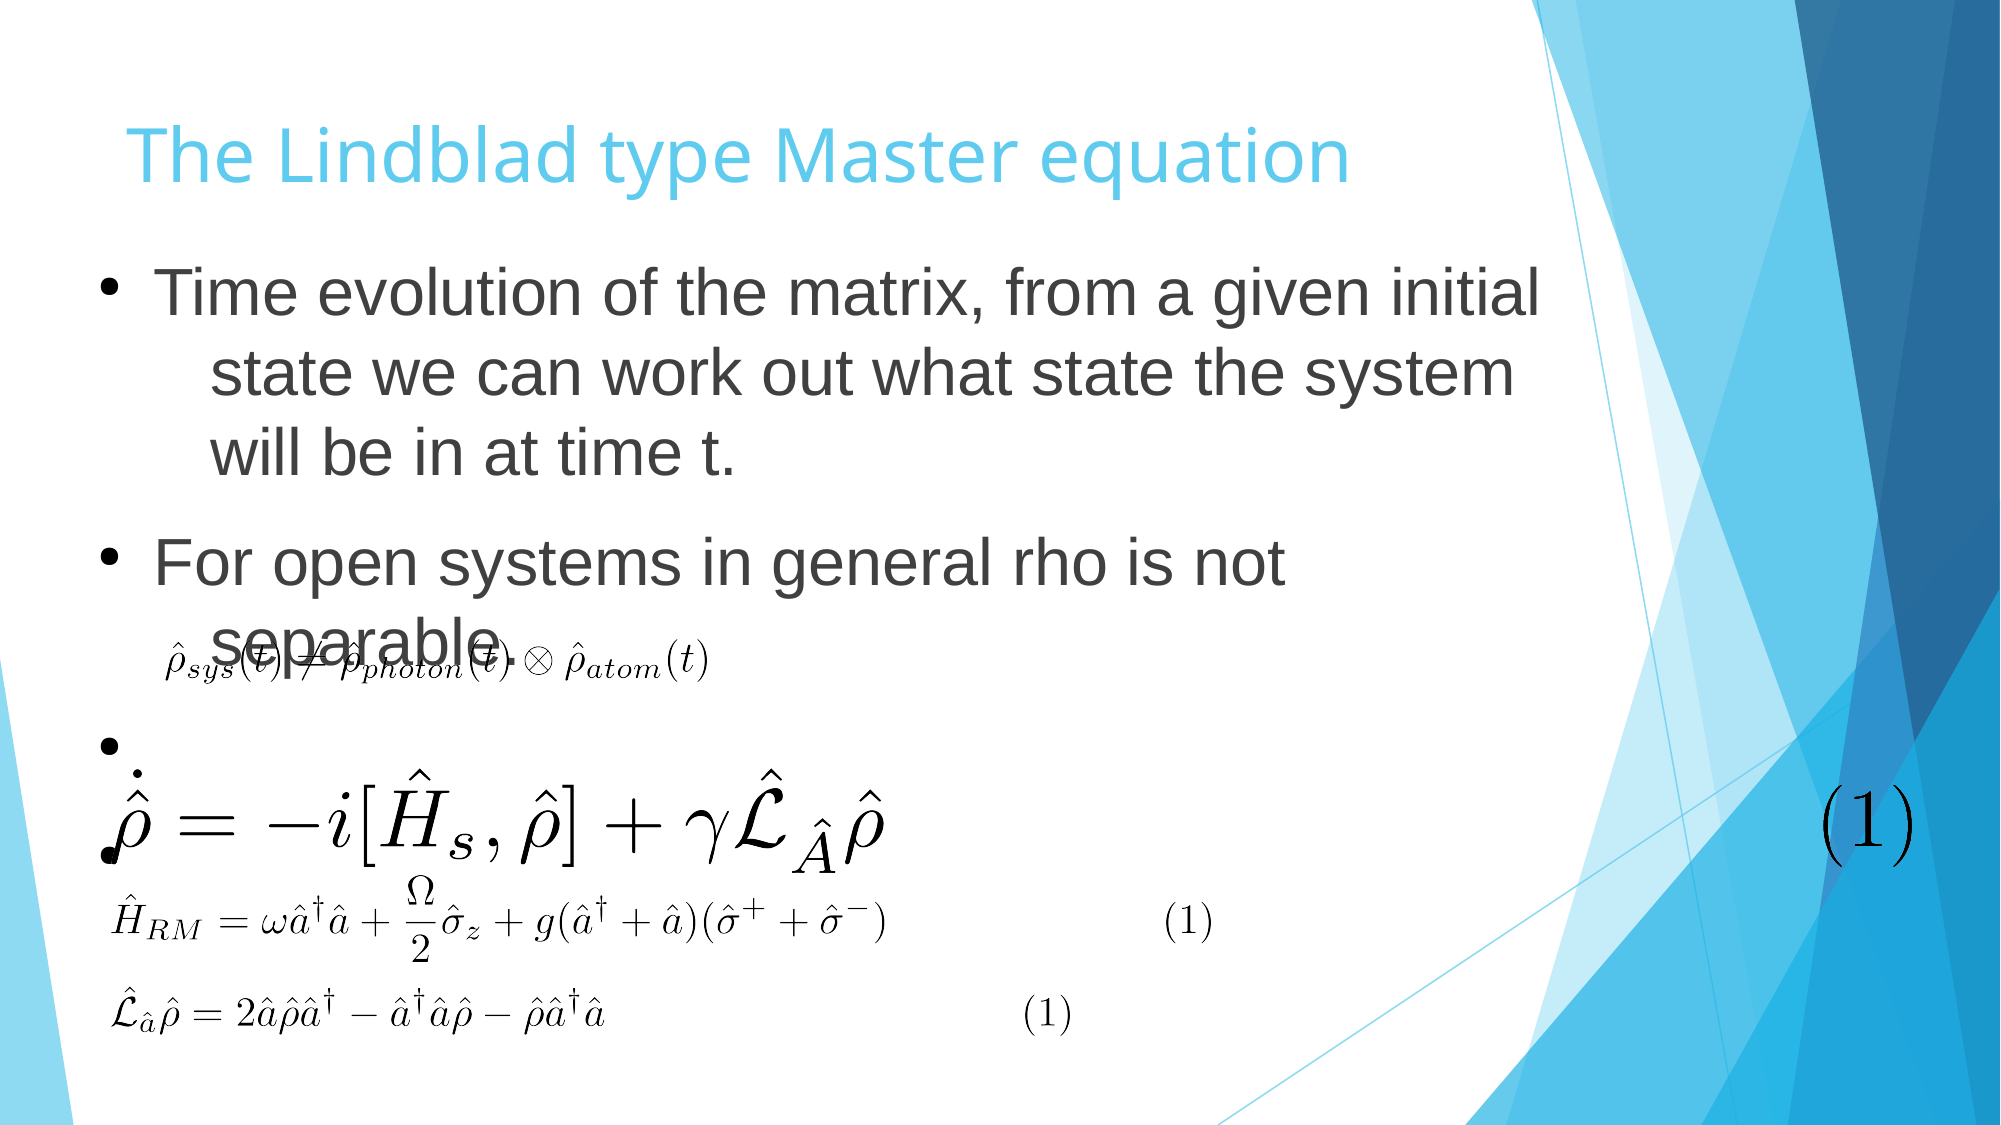

# The Lindblad type Master equation
Time evolution of the matrix, from a given initial state we can work out what state the system will be in at time t.
For open systems in general rho is not separable.